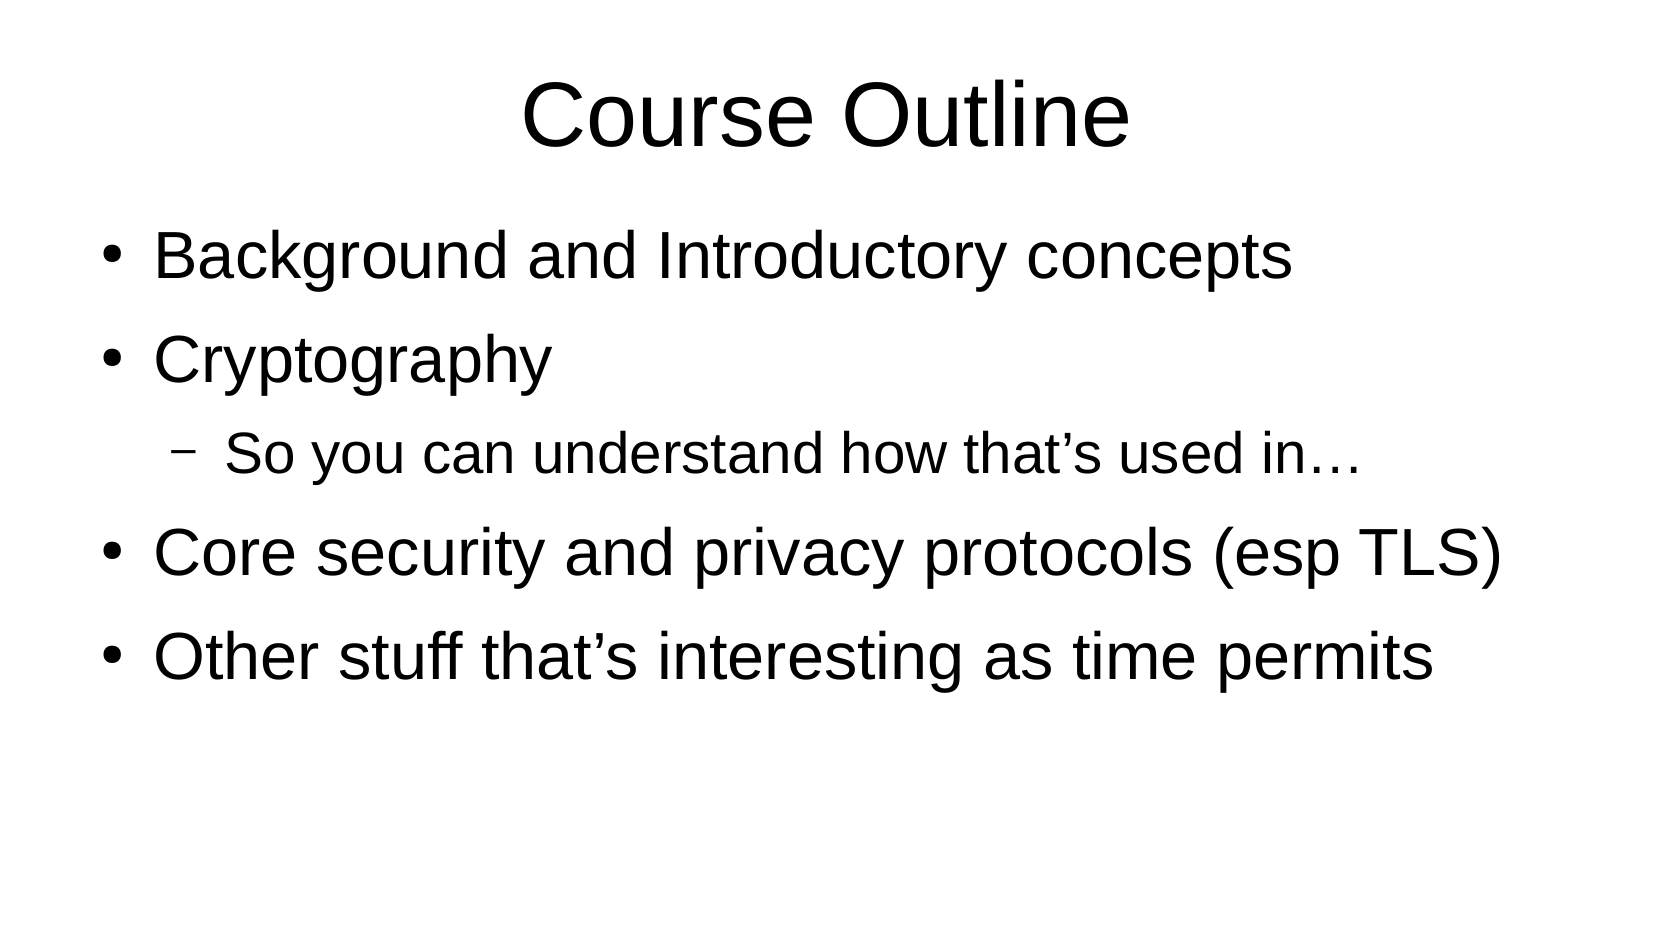

# Course Outline
Background and Introductory concepts
Cryptography
So you can understand how that’s used in…
Core security and privacy protocols (esp TLS)
Other stuff that’s interesting as time permits